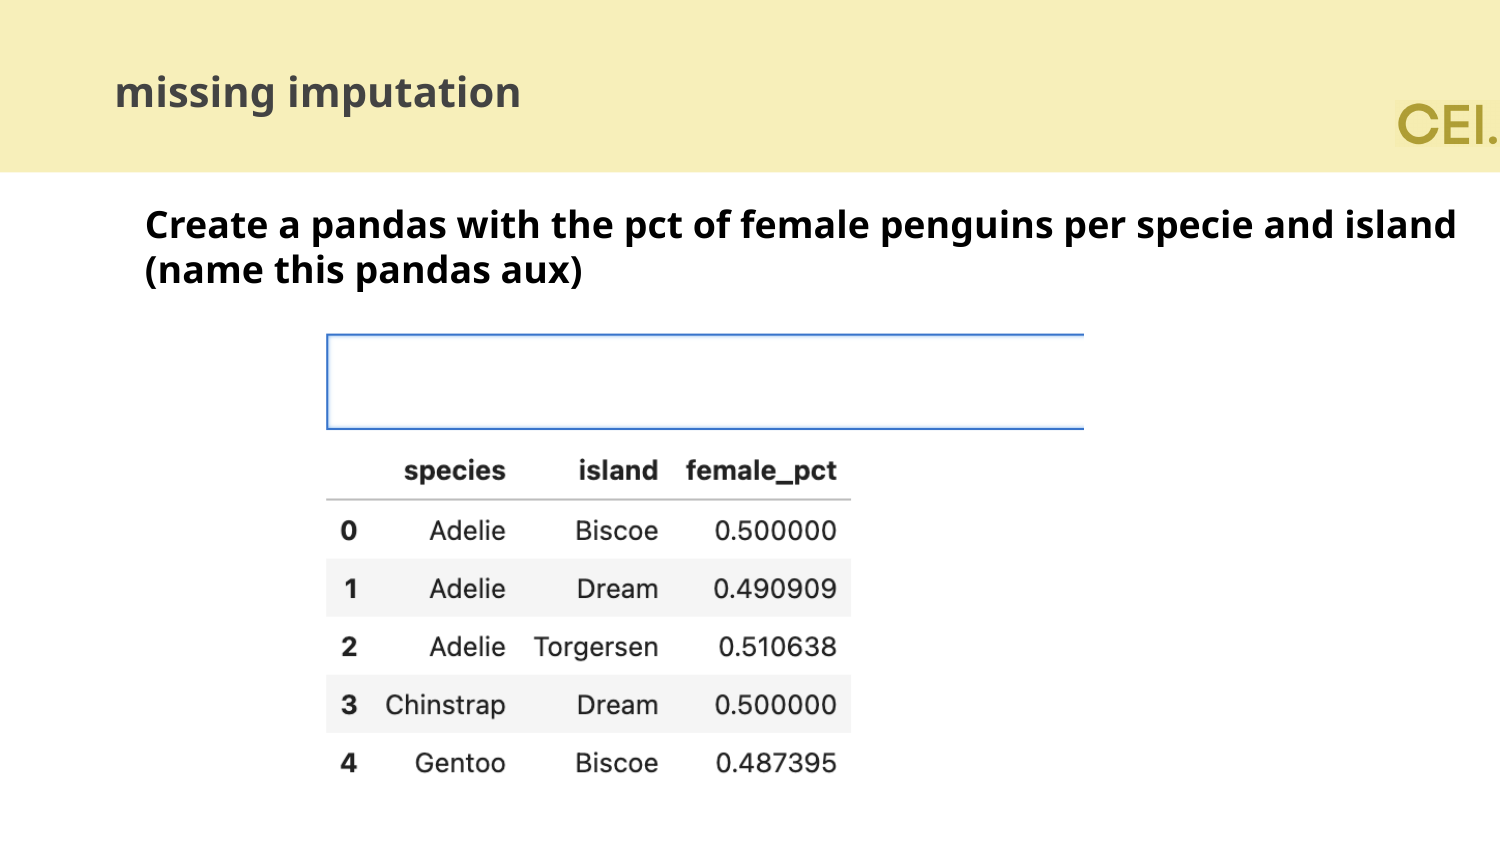

missing imputation
python if else statements
Create a pandas with the pct of female penguins per specie and island (name this pandas aux)